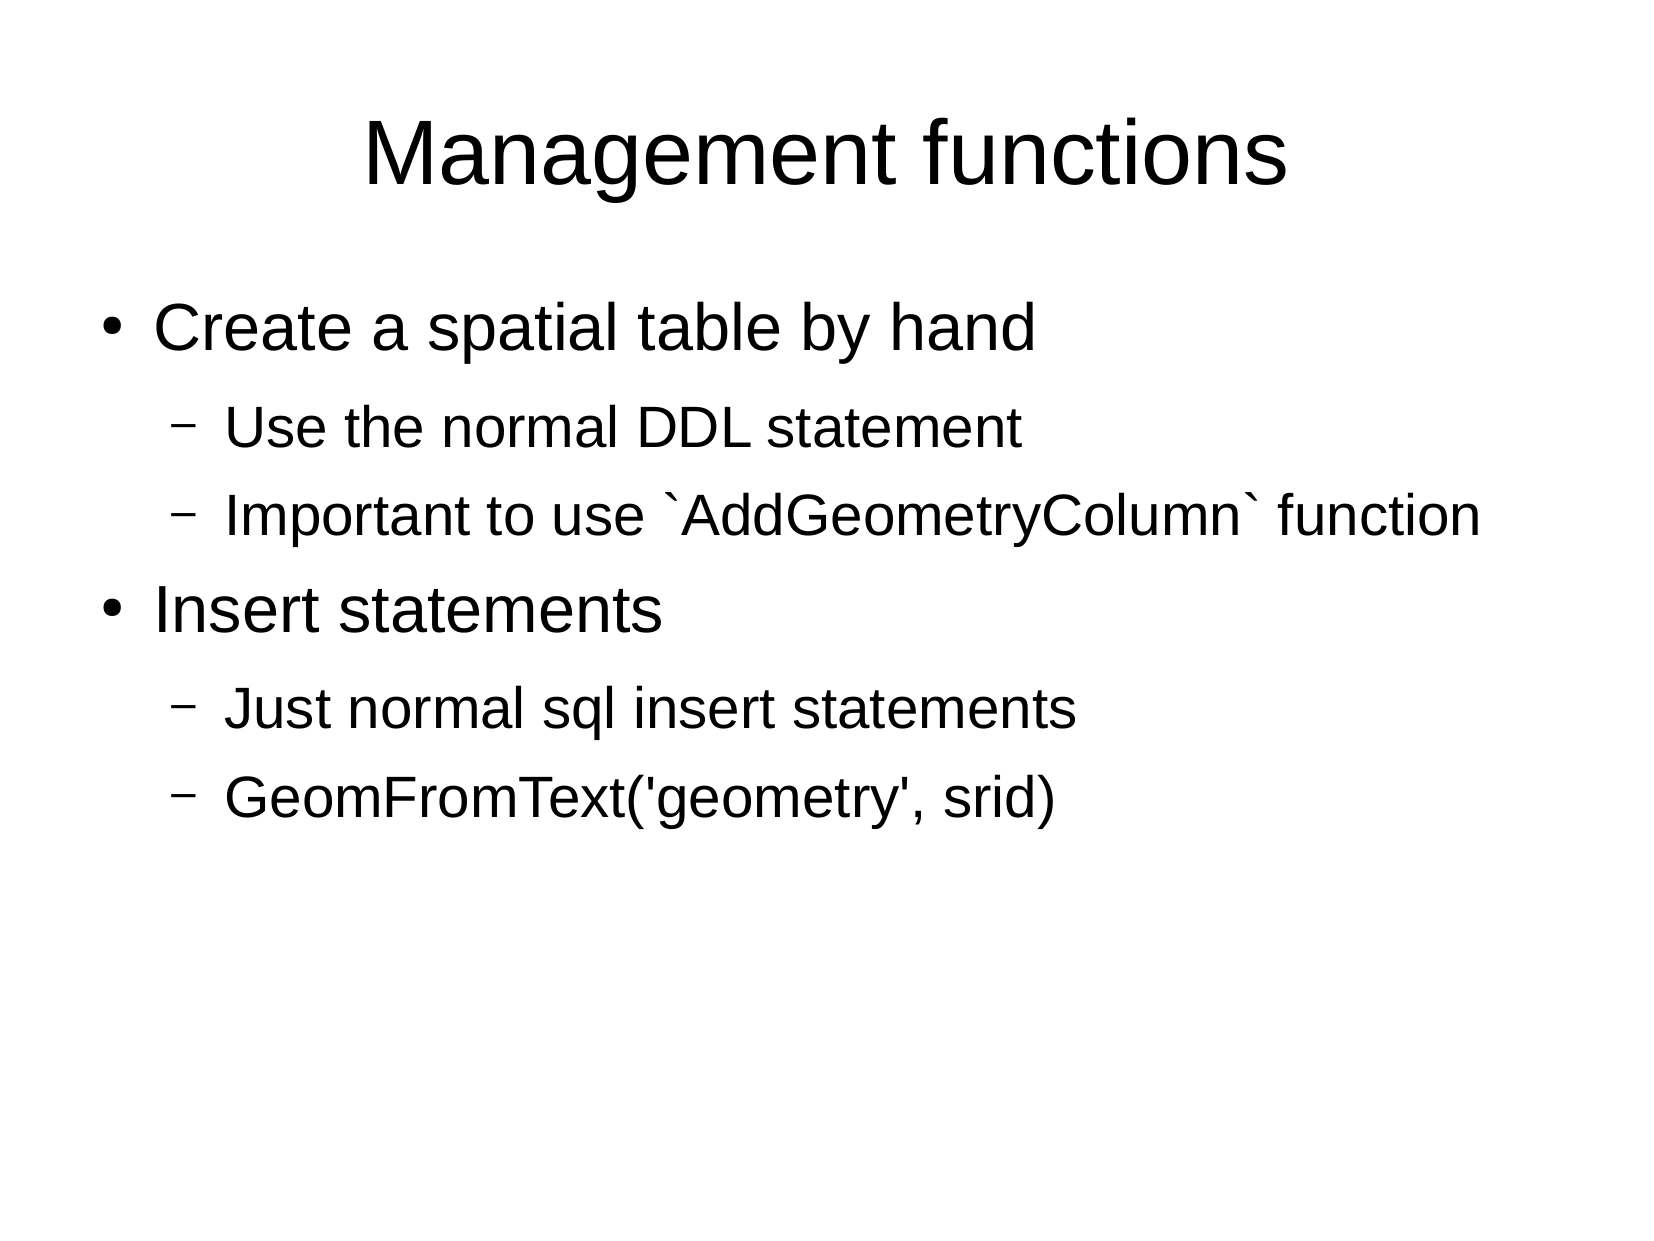

# Management functions
Create a spatial table by hand
Use the normal DDL statement
Important to use `AddGeometryColumn` function
Insert statements
Just normal sql insert statements
GeomFromText('geometry', srid)